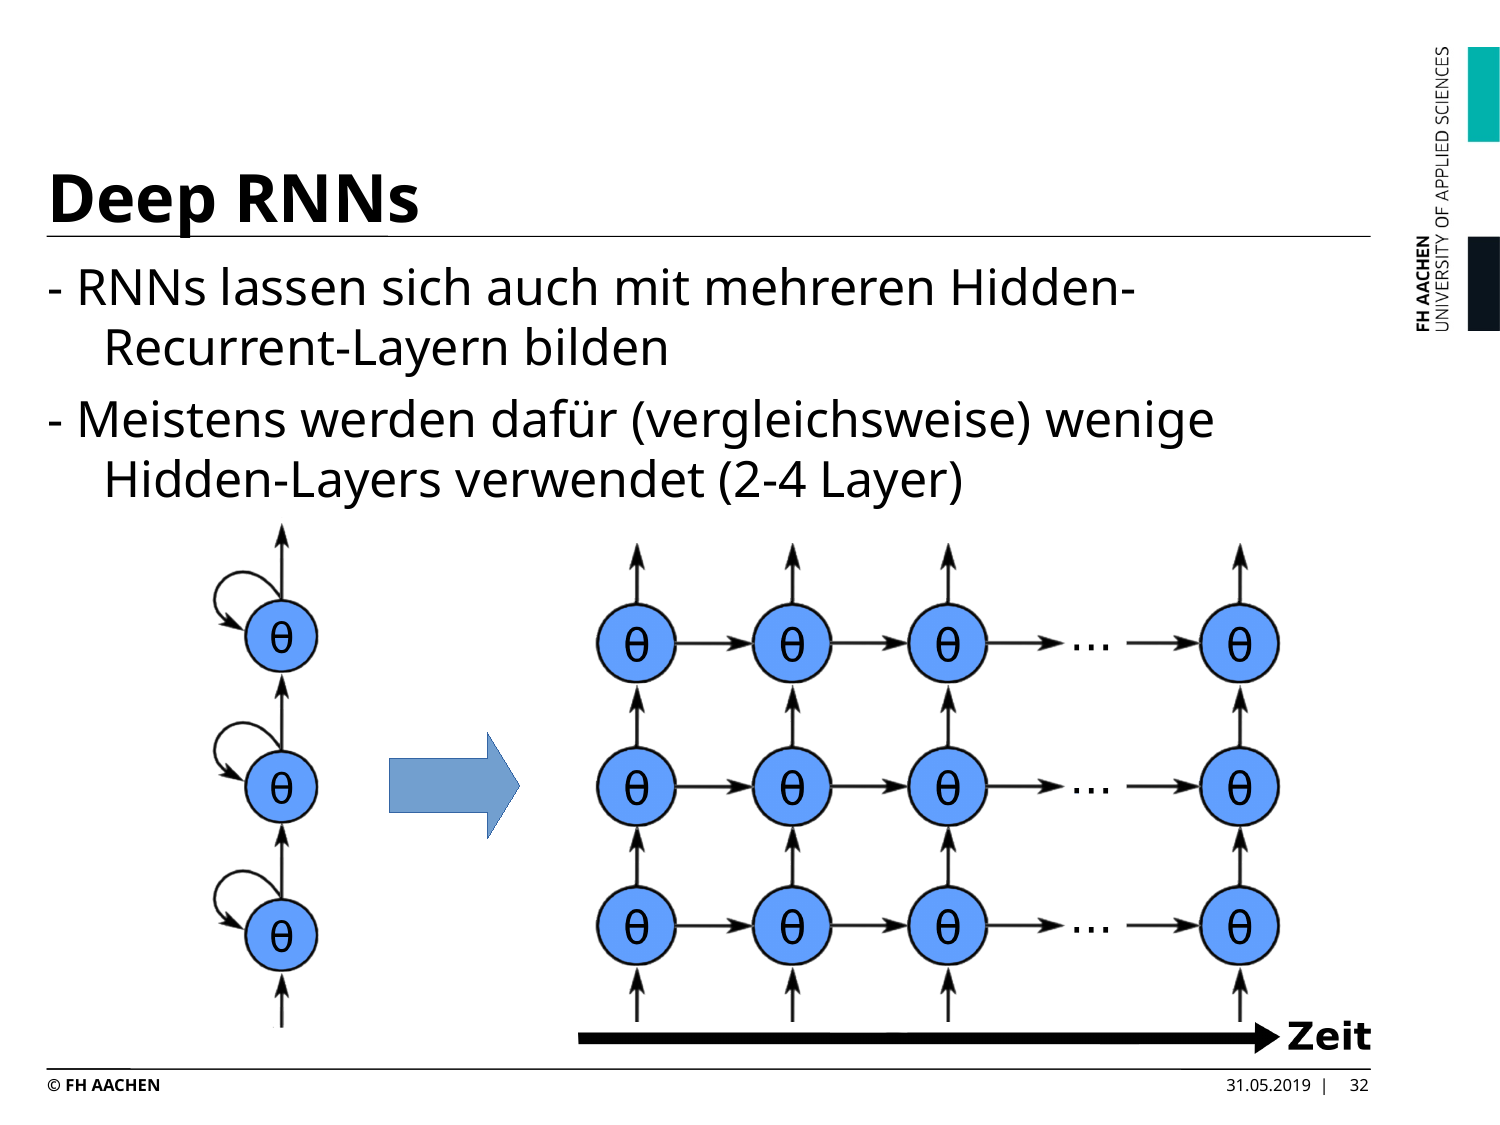

# Deep RNNs
- RNNs lassen sich auch mit mehreren Hidden-Recurrent-Layern bilden
- Meistens werden dafür (vergleichsweise) wenige Hidden-Layers verwendet (2-4 Layer)
31.05.2019
32